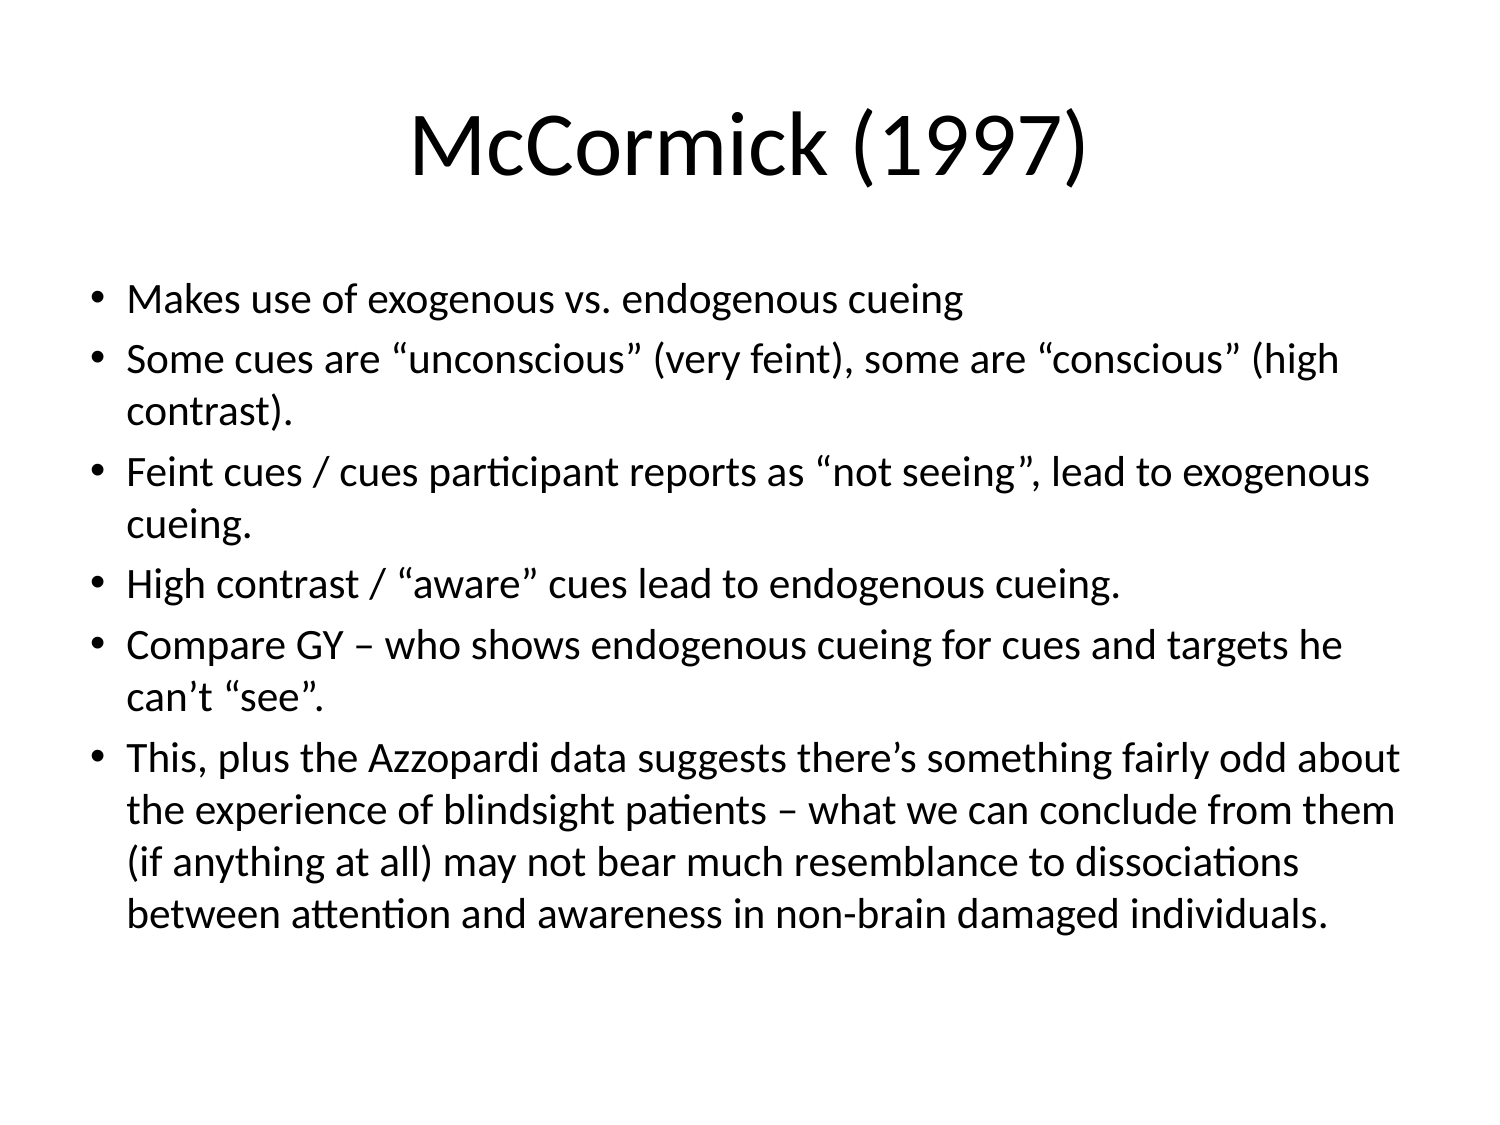

# McCormick (1997)
Makes use of exogenous vs. endogenous cueing
Some cues are “unconscious” (very feint), some are “conscious” (high contrast).
Feint cues / cues participant reports as “not seeing”, lead to exogenous cueing.
High contrast / “aware” cues lead to endogenous cueing.
Compare GY – who shows endogenous cueing for cues and targets he can’t “see”.
This, plus the Azzopardi data suggests there’s something fairly odd about the experience of blindsight patients – what we can conclude from them (if anything at all) may not bear much resemblance to dissociations between attention and awareness in non-brain damaged individuals.